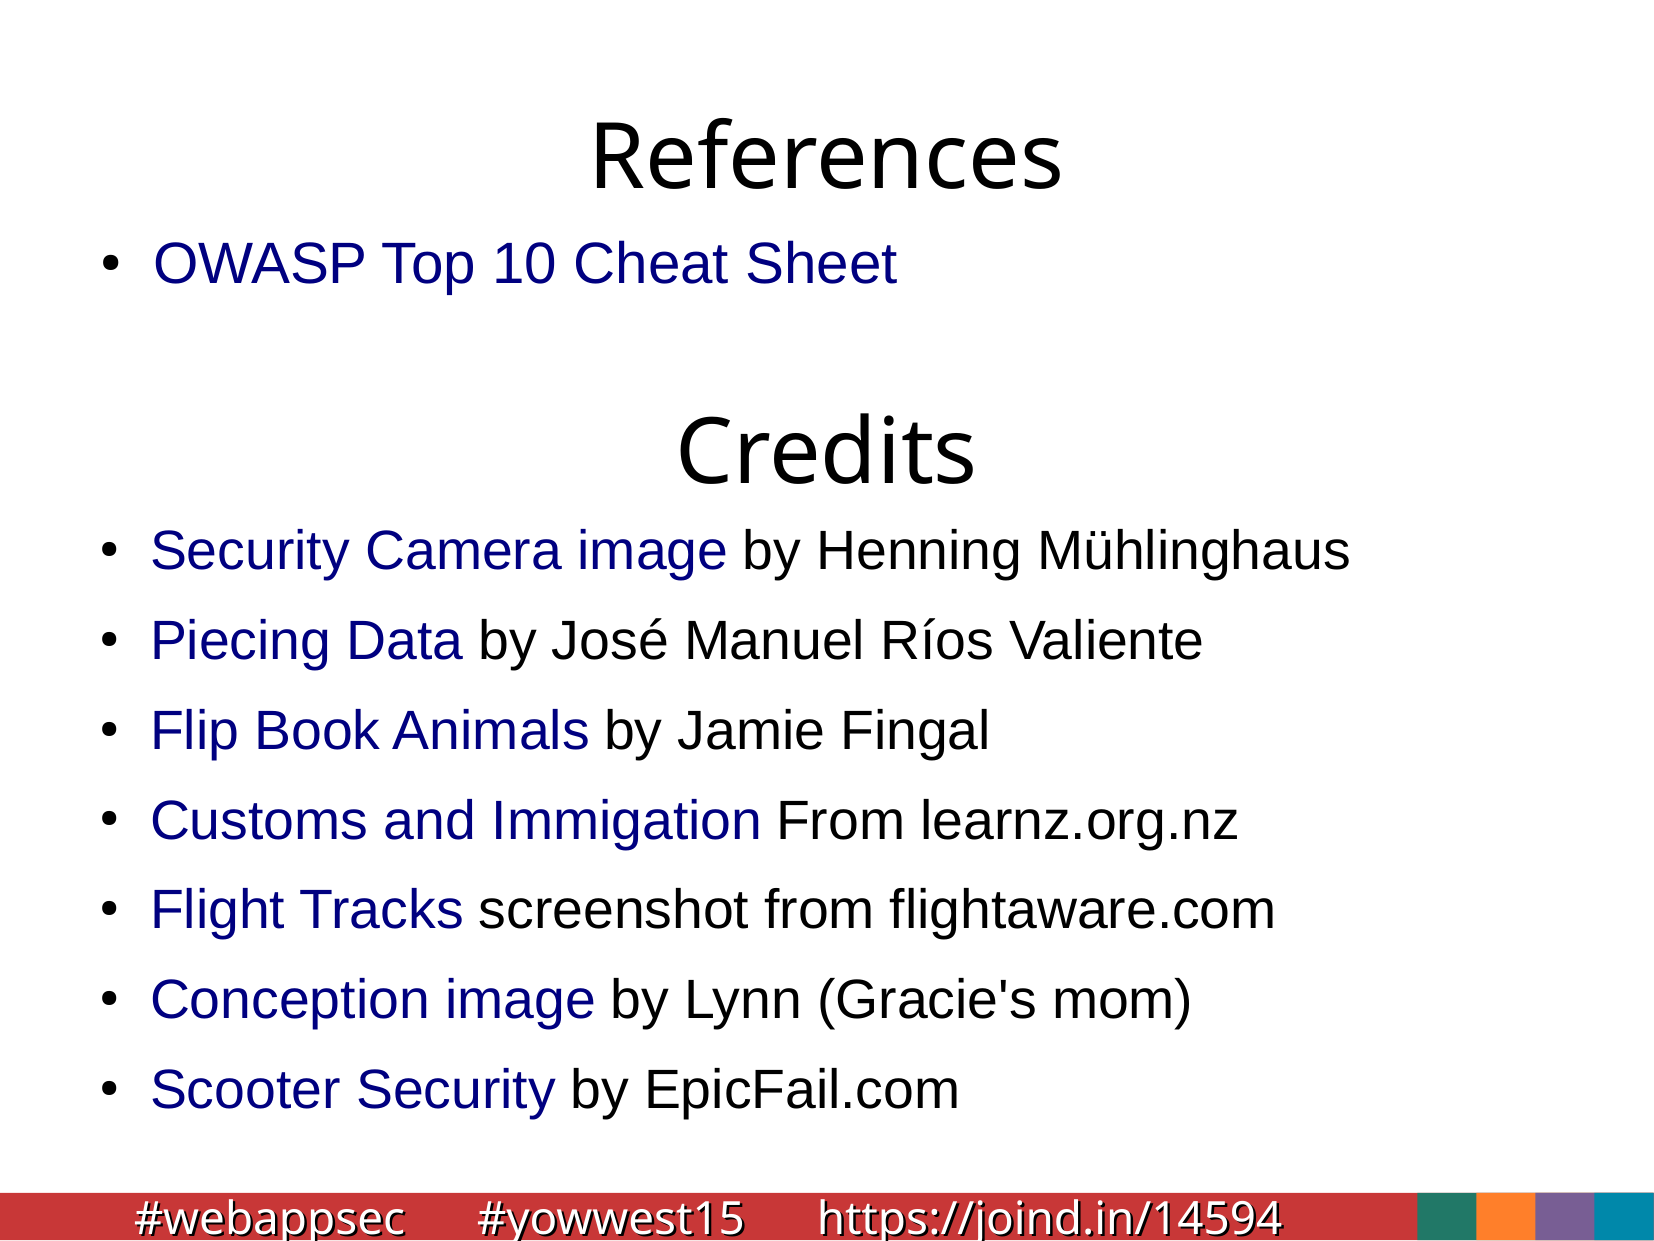

References
OWASP Top 10 Cheat Sheet
# Credits
Security Camera image by Henning Mühlinghaus
Piecing Data by José Manuel Ríos Valiente
Flip Book Animals by Jamie Fingal
Customs and Immigation From learnz.org.nz
Flight Tracks screenshot from flightaware.com
Conception image by Lynn (Gracie's mom)
Scooter Security by EpicFail.com